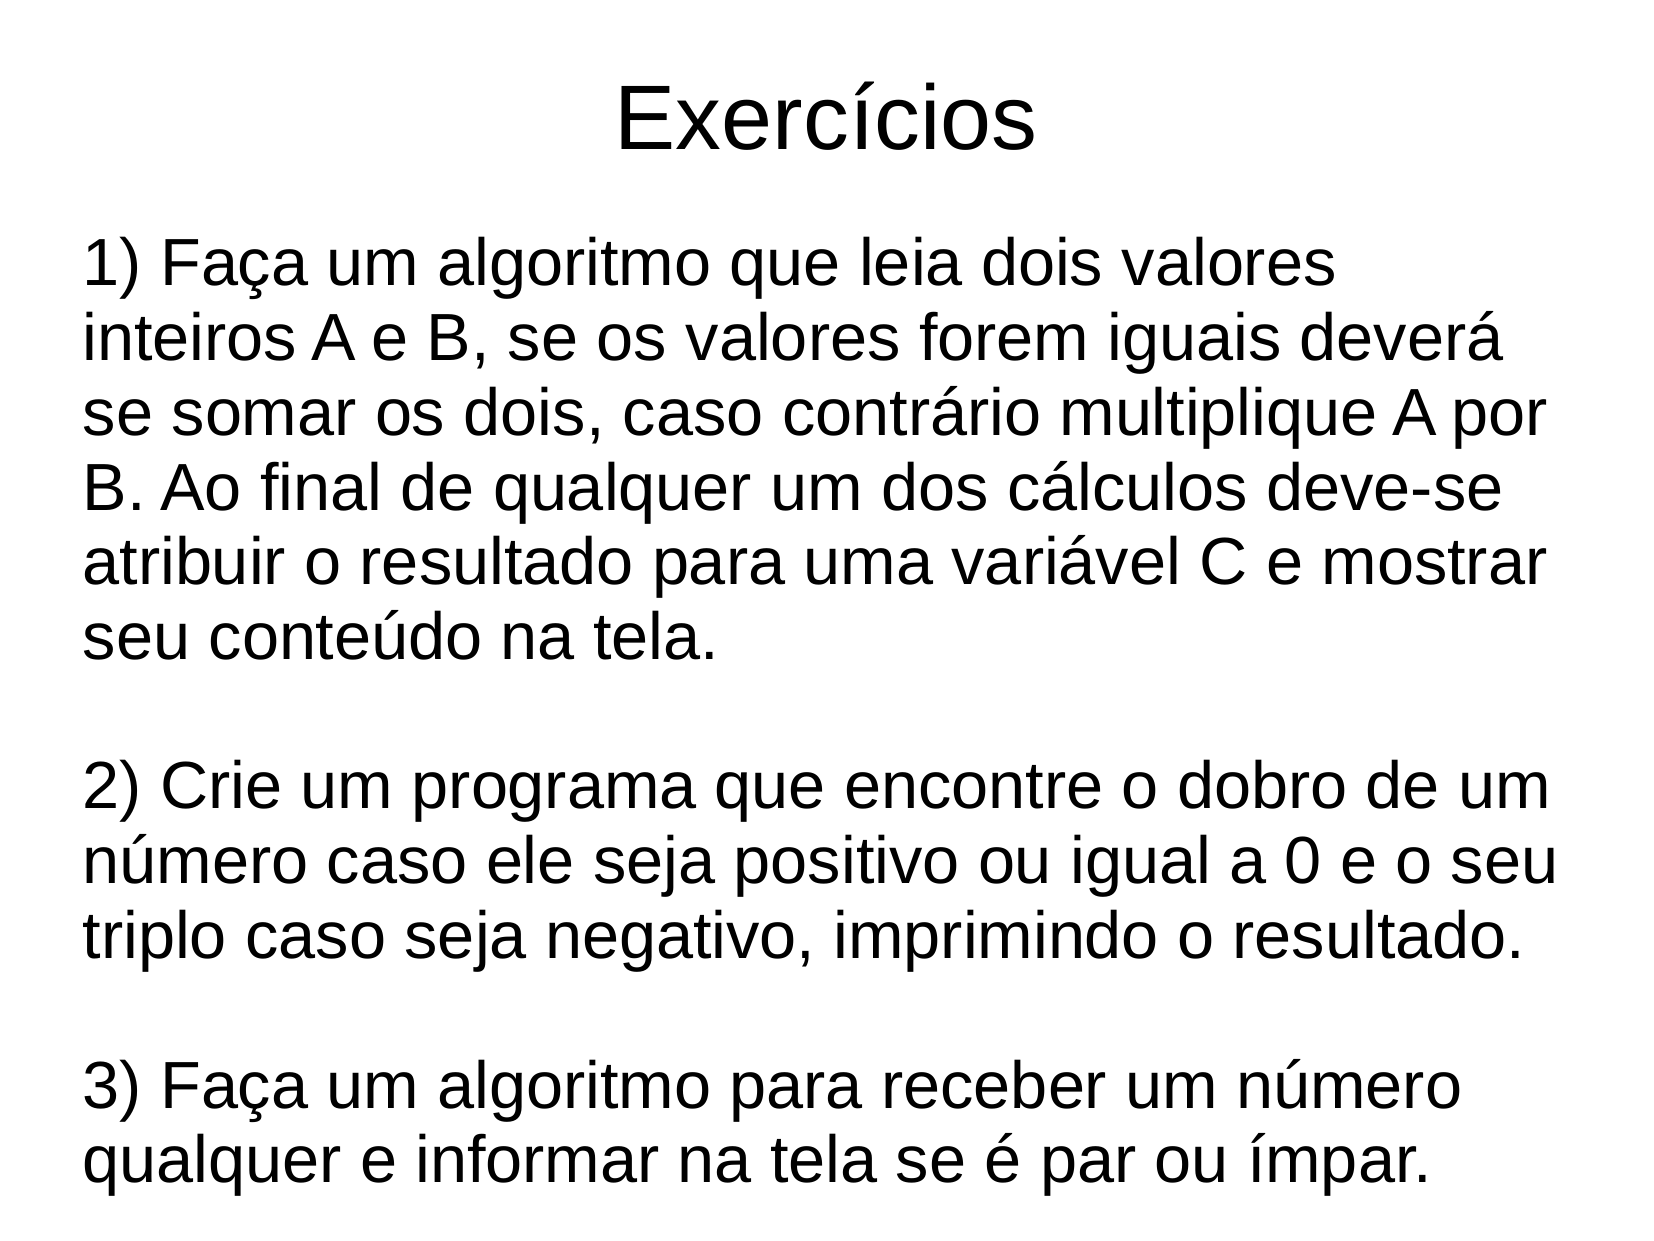

# Exercícios
1) Faça um algoritmo que leia dois valores inteiros A e B, se os valores forem iguais deverá se somar os dois, caso contrário multiplique A por B. Ao final de qualquer um dos cálculos deve-se
atribuir o resultado para uma variável C e mostrar seu conteúdo na tela.
2) Crie um programa que encontre o dobro de um número caso ele seja positivo ou igual a 0 e o seu triplo caso seja negativo, imprimindo o resultado.
3) Faça um algoritmo para receber um número qualquer e informar na tela se é par ou ímpar.